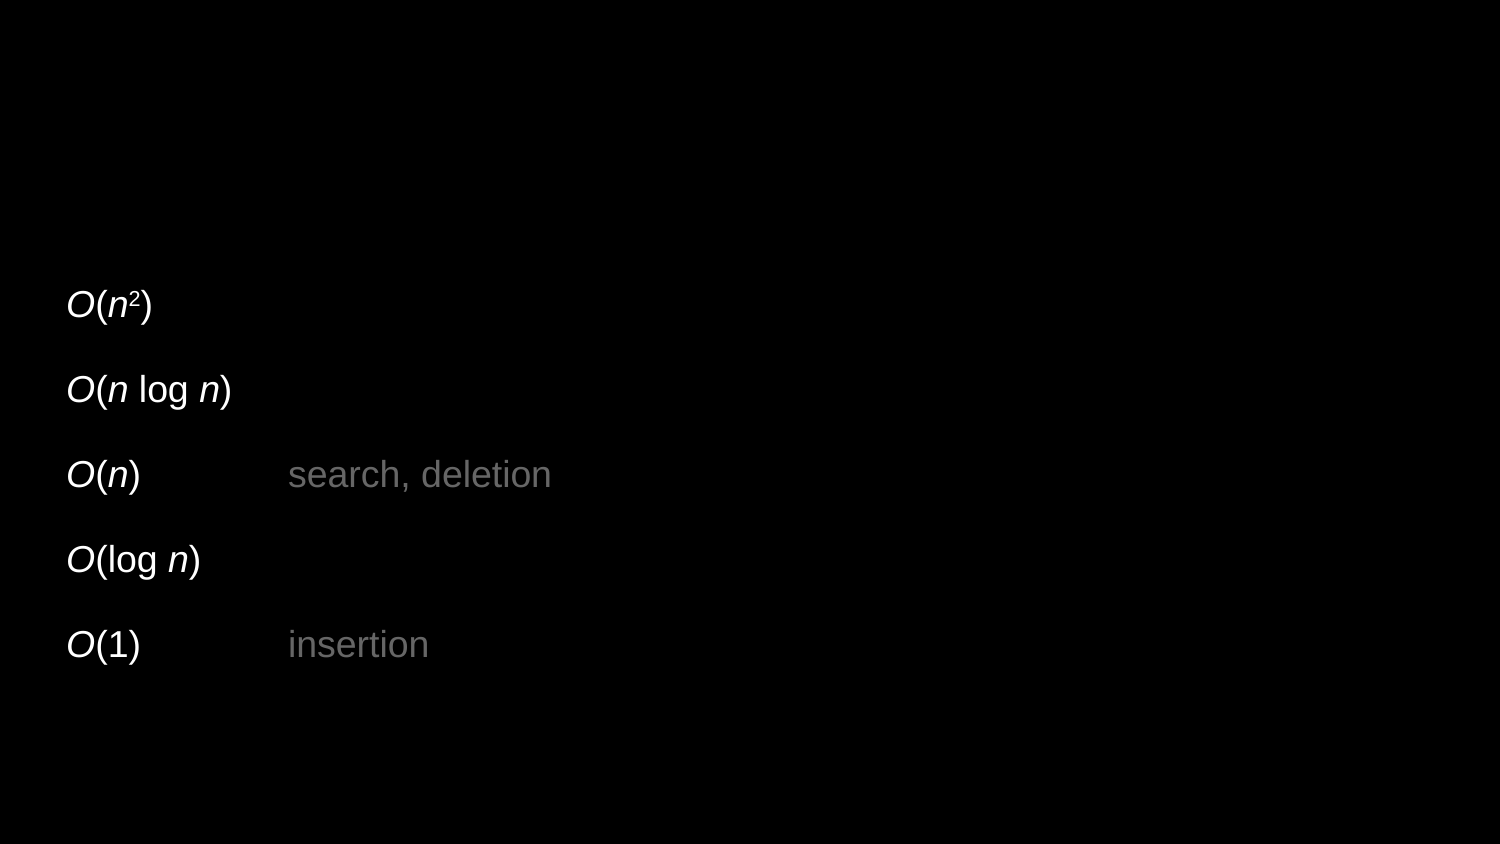

# O(n2)
O(n log n)
O(n) search, deletion
O(log n)
O(1) insertion